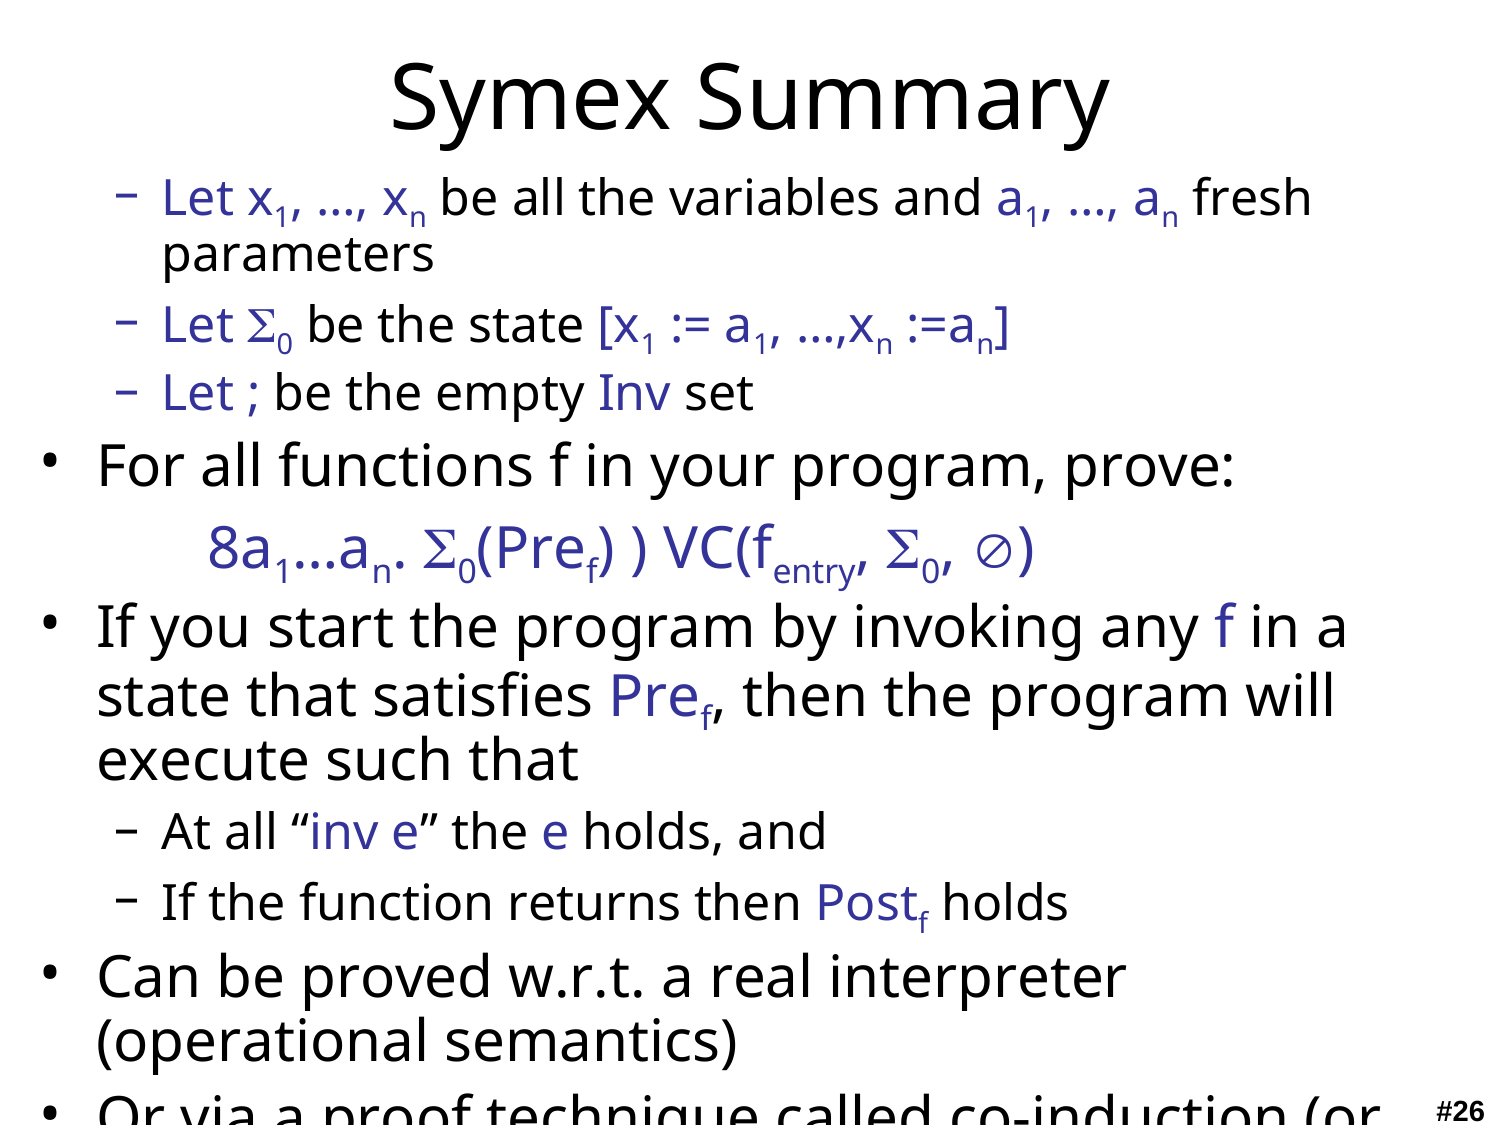

# Symex Summary
Let x1, …, xn be all the variables and a1, …, an fresh parameters
Let 0 be the state [x1 := a1, …,xn :=an]
Let ; be the empty Inv set
For all functions f in your program, prove:
 8a1…an. 0(Pref) ) VC(fentry, 0, )
If you start the program by invoking any f in a state that satisfies Pref, then the program will execute such that
At all “inv e” the e holds, and
If the function returns then Postf holds
Can be proved w.r.t. a real interpreter (operational semantics)
Or via a proof technique called co-induction (or, assume-guarantee)
26